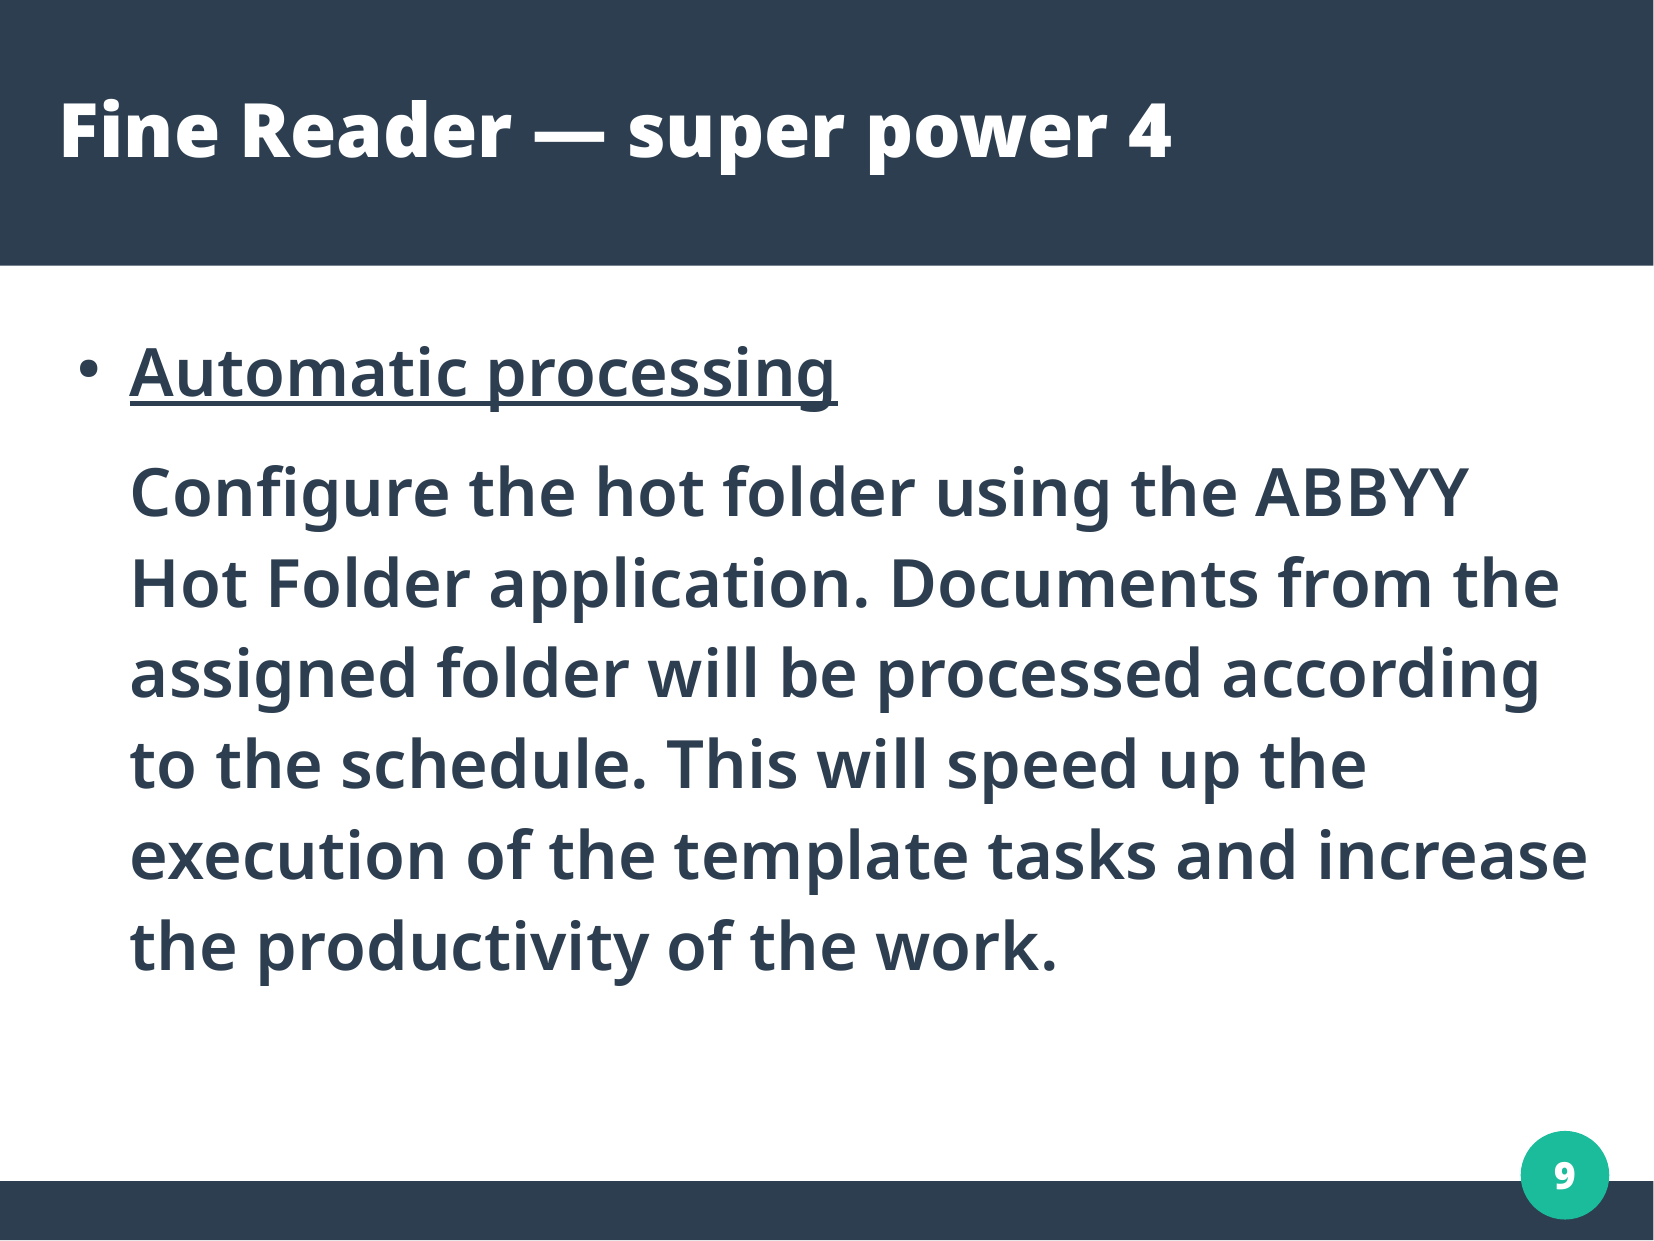

# Fine Reader — super power 4
Automatic processing
Configure the hot folder using the ABBYY Hot Folder application. Documents from the assigned folder will be processed according to the schedule. This will speed up the execution of the template tasks and increase the productivity of the work.
9